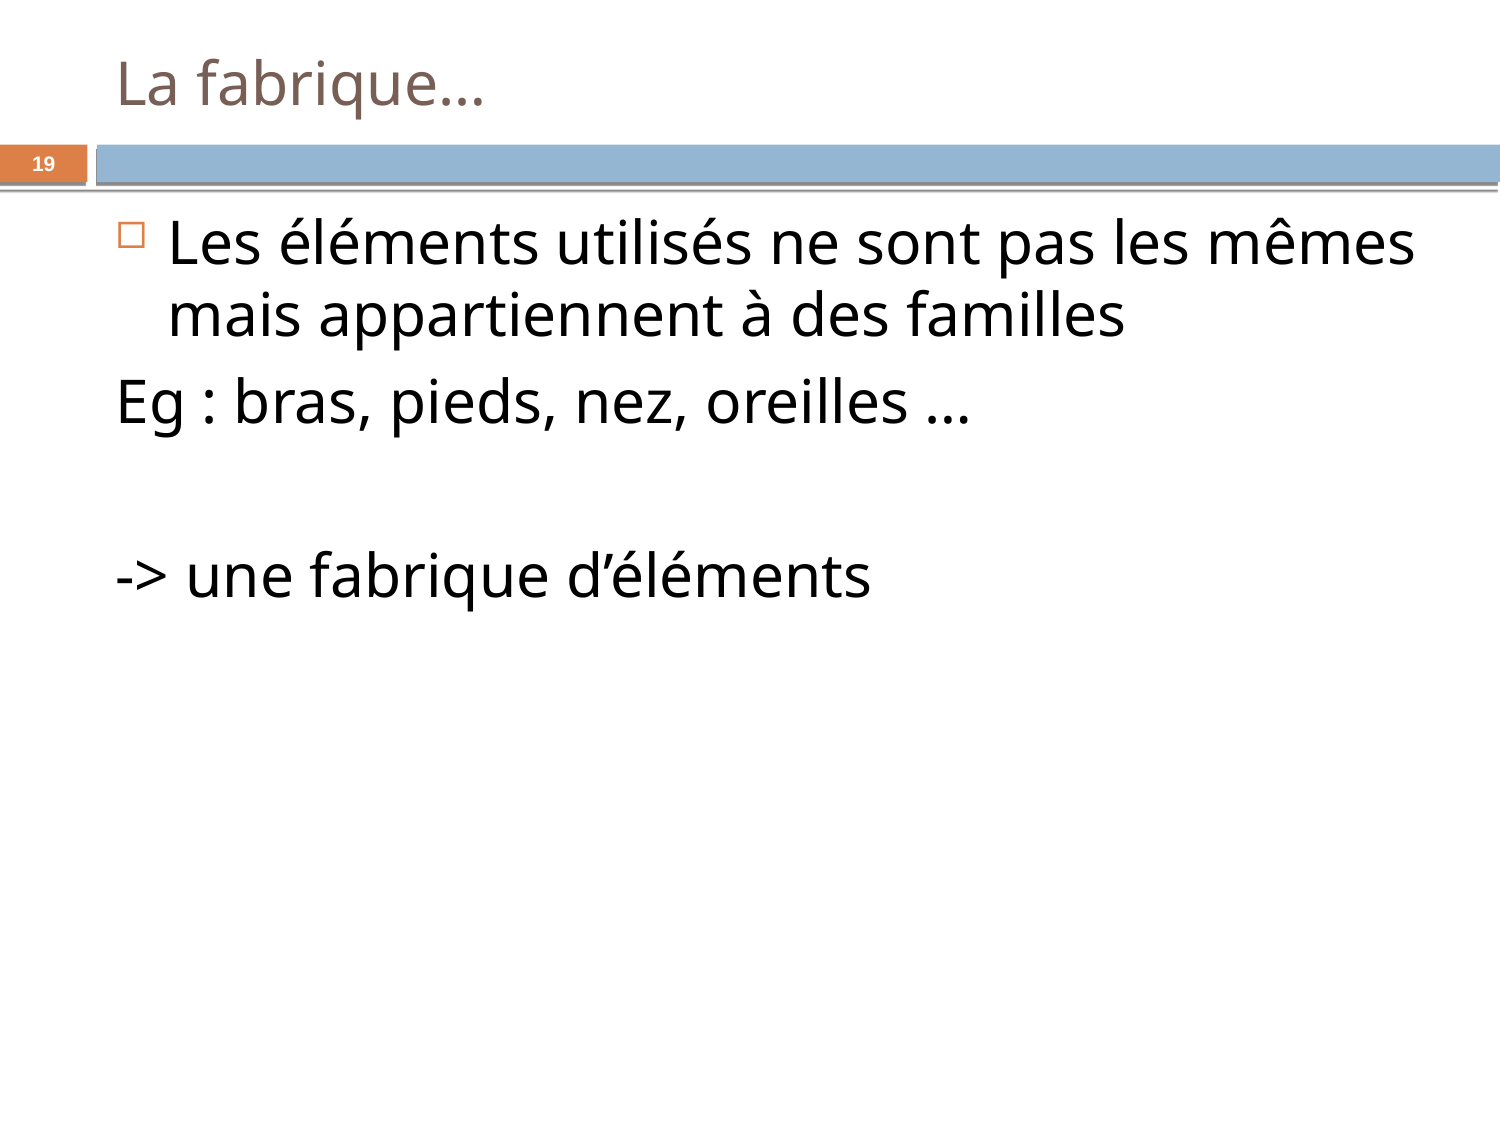

# La fabrique…
Les éléments utilisés ne sont pas les mêmes mais appartiennent à des familles
Eg : bras, pieds, nez, oreilles …
-> une fabrique d’éléments